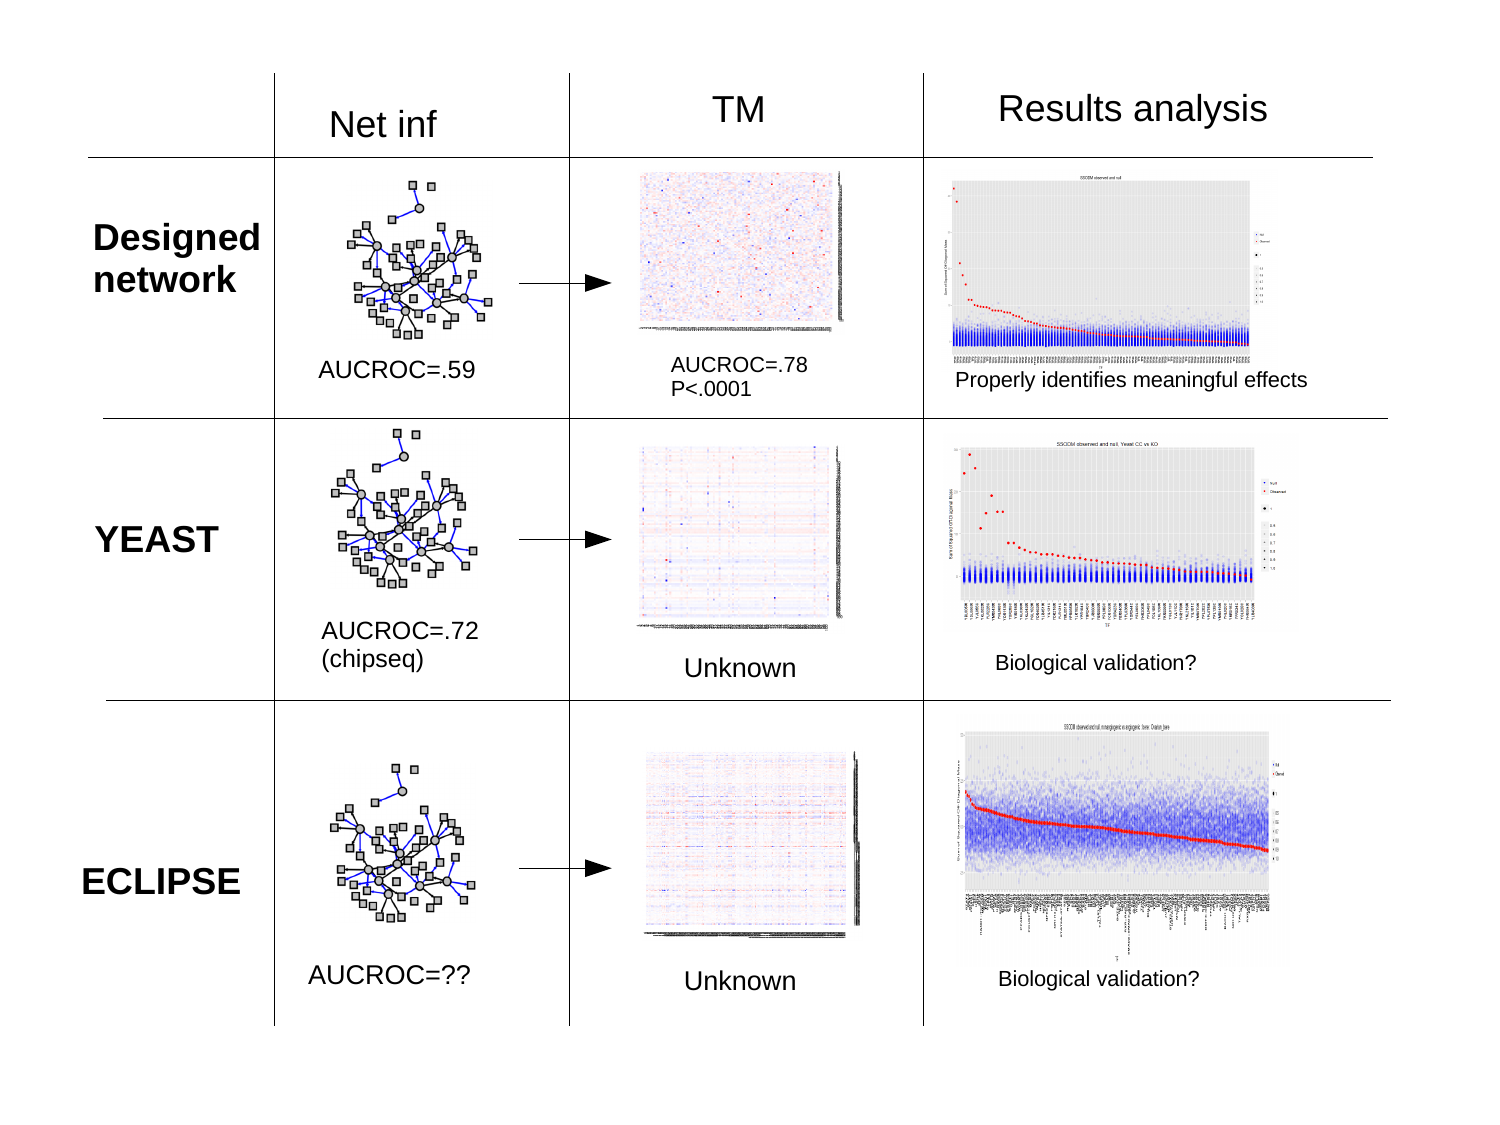

Results analysis
TM
Net inf
Designed
network
AUCROC=.78
P<.0001
AUCROC=.59
Properly identifies meaningful effects
YEAST
AUCROC=.72
(chipseq)
Biological validation?
Unknown
ECLIPSE
AUCROC=??
Unknown
Biological validation?